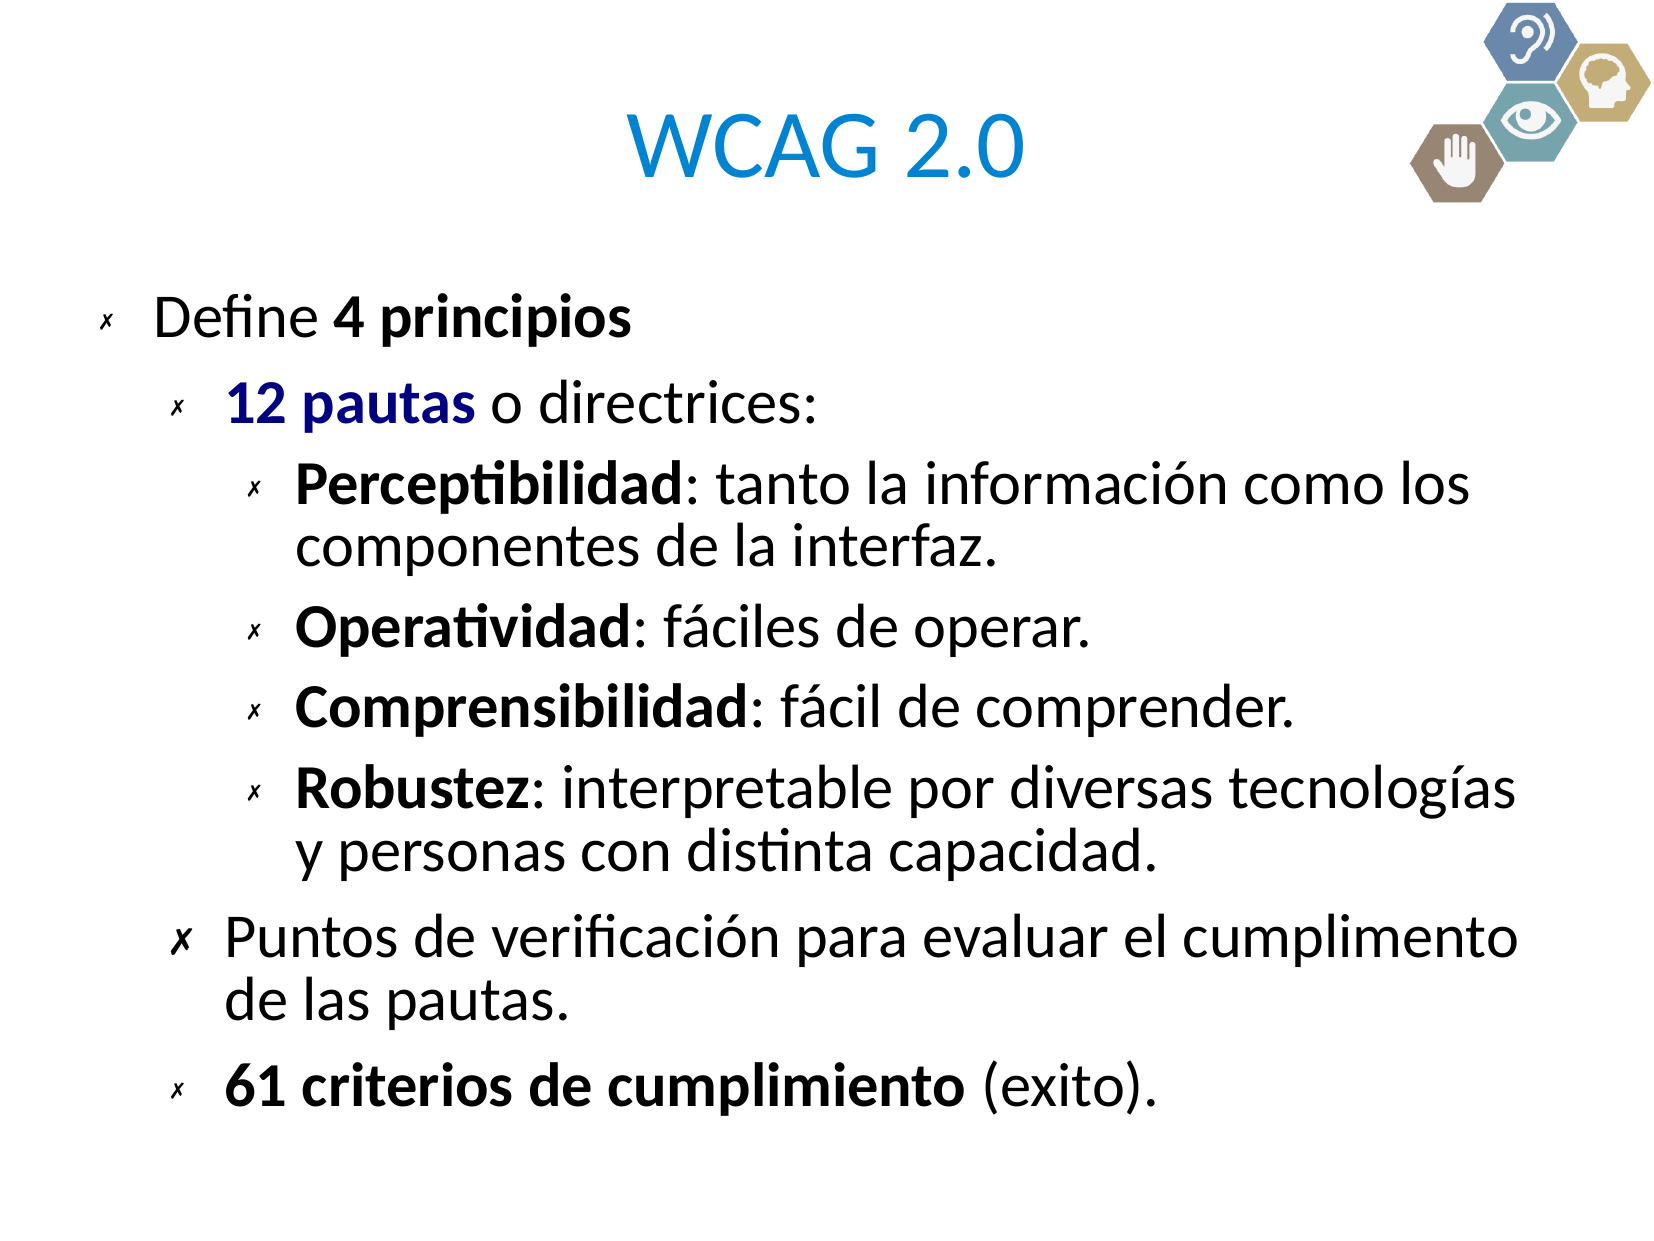

# WCAG 2.0
Define 4 principios
12 pautas o directrices:
Perceptibilidad: tanto la información como los componentes de la interfaz.
Operatividad: fáciles de operar.
Comprensibilidad: fácil de comprender.
Robustez: interpretable por diversas tecnologías y personas con distinta capacidad.
Puntos de verificación para evaluar el cumplimento de las pautas.
61 criterios de cumplimiento (exito).